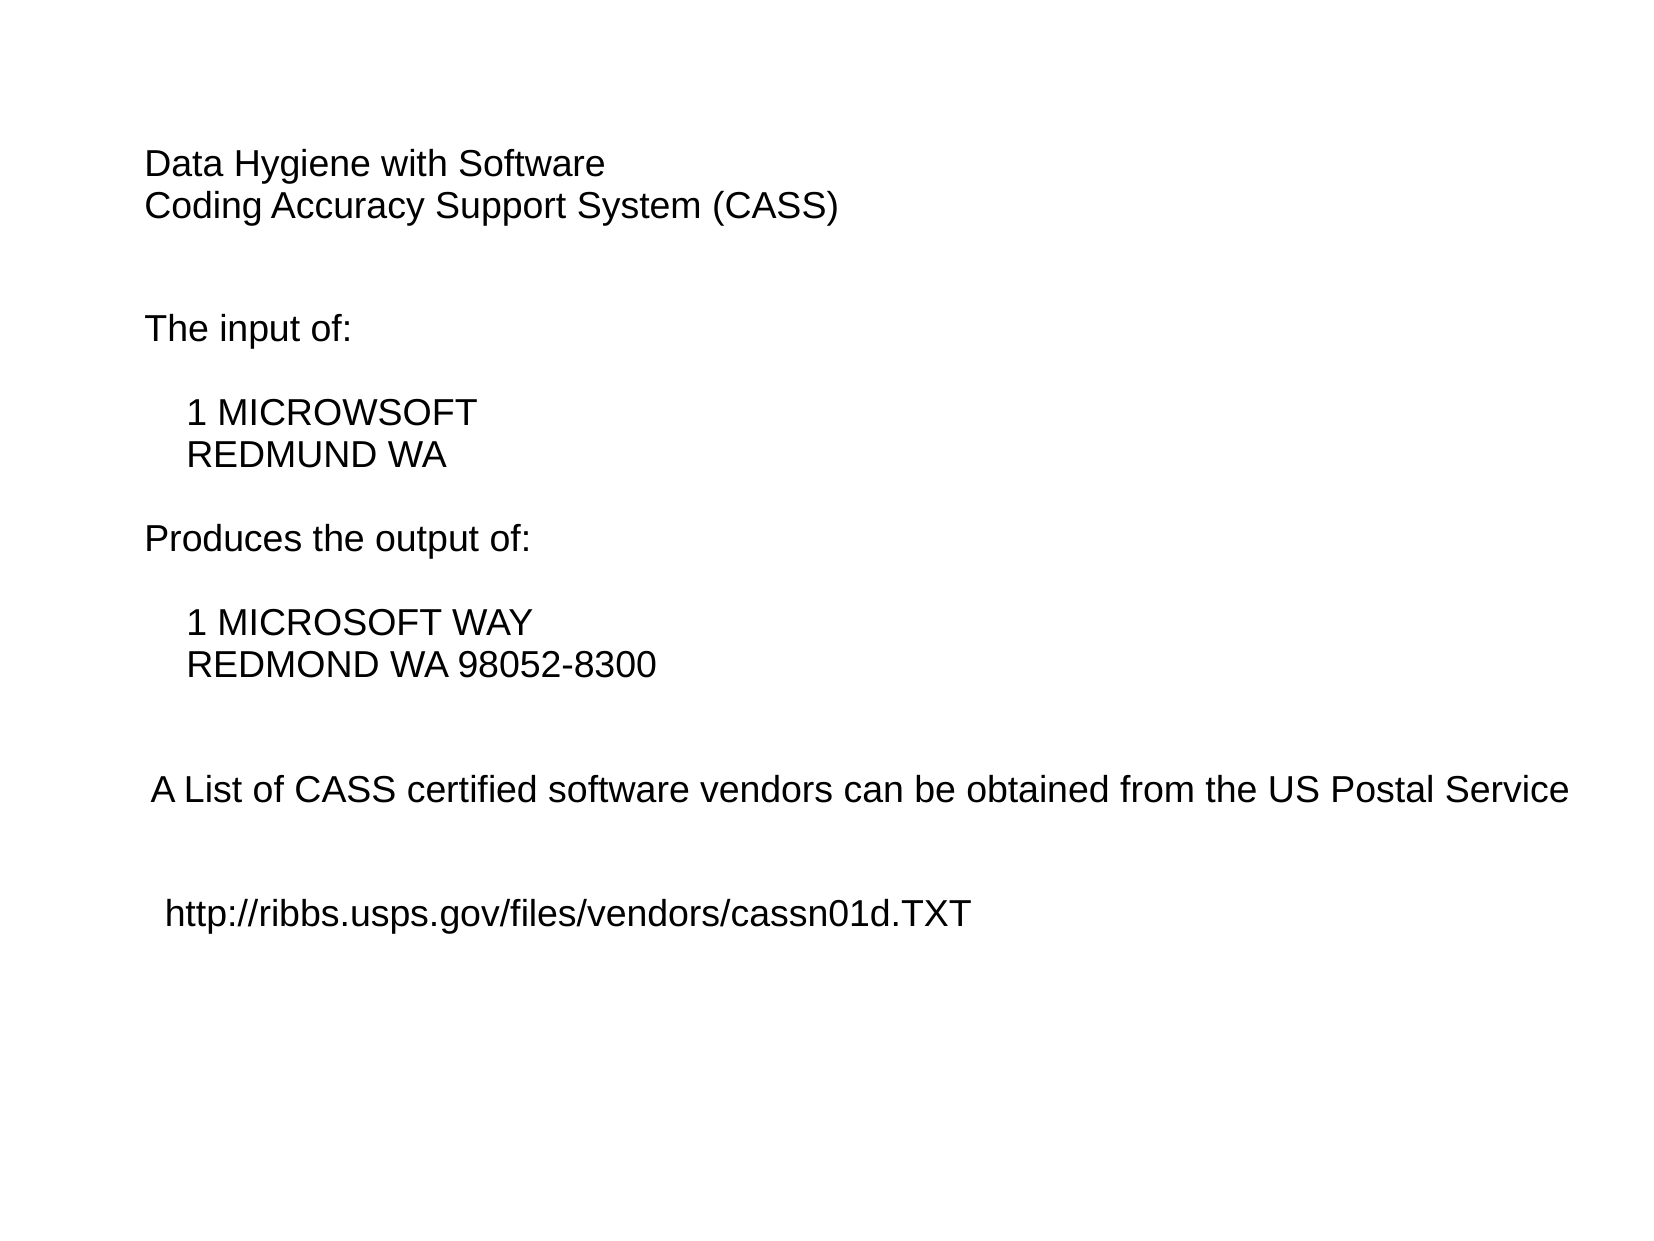

Data Hygiene with Software
Coding Accuracy Support System (CASS)
The input of:
 1 MICROWSOFT
 REDMUND WA
Produces the output of:
 1 MICROSOFT WAY
 REDMOND WA 98052-8300
A List of CASS certified software vendors can be obtained from the US Postal Service
http://ribbs.usps.gov/files/vendors/cassn01d.TXT